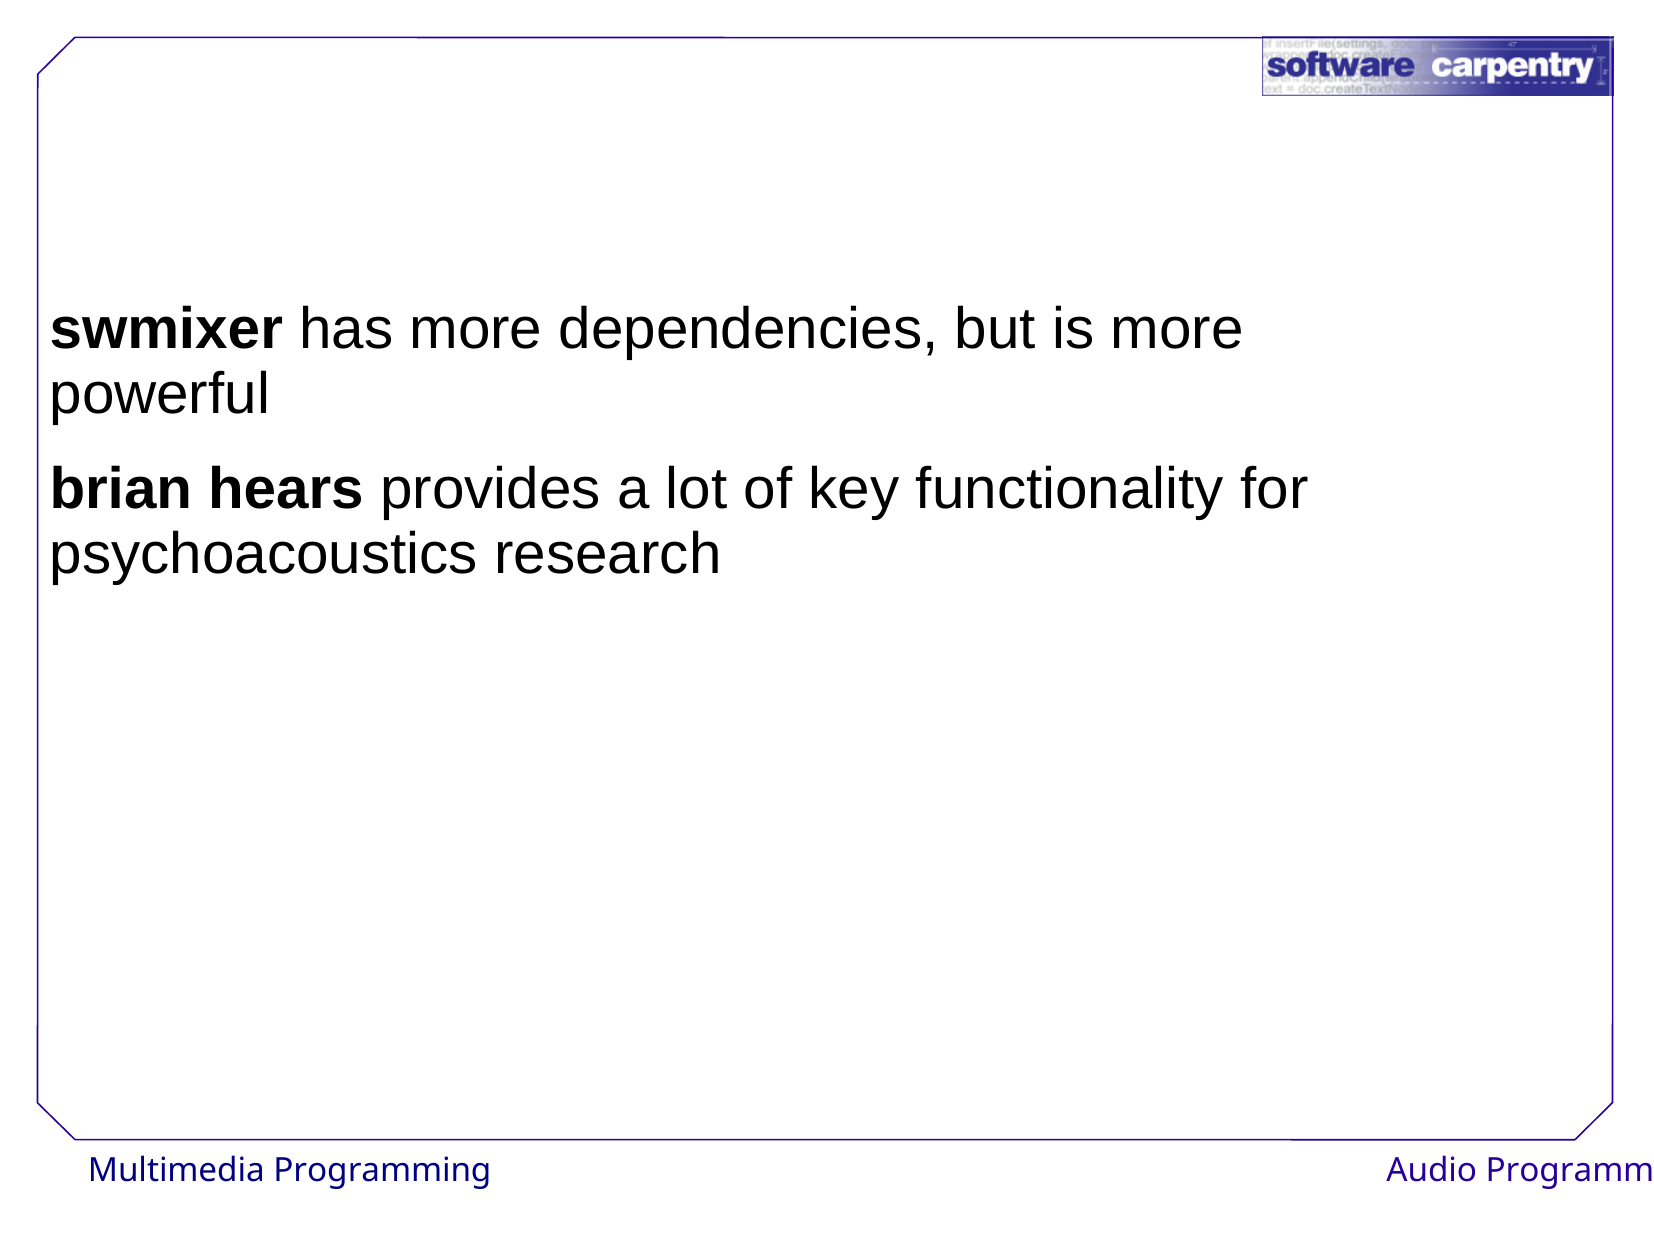

# swmixer has more dependencies, but is more powerful
brian hears provides a lot of key functionality for psychoacoustics research